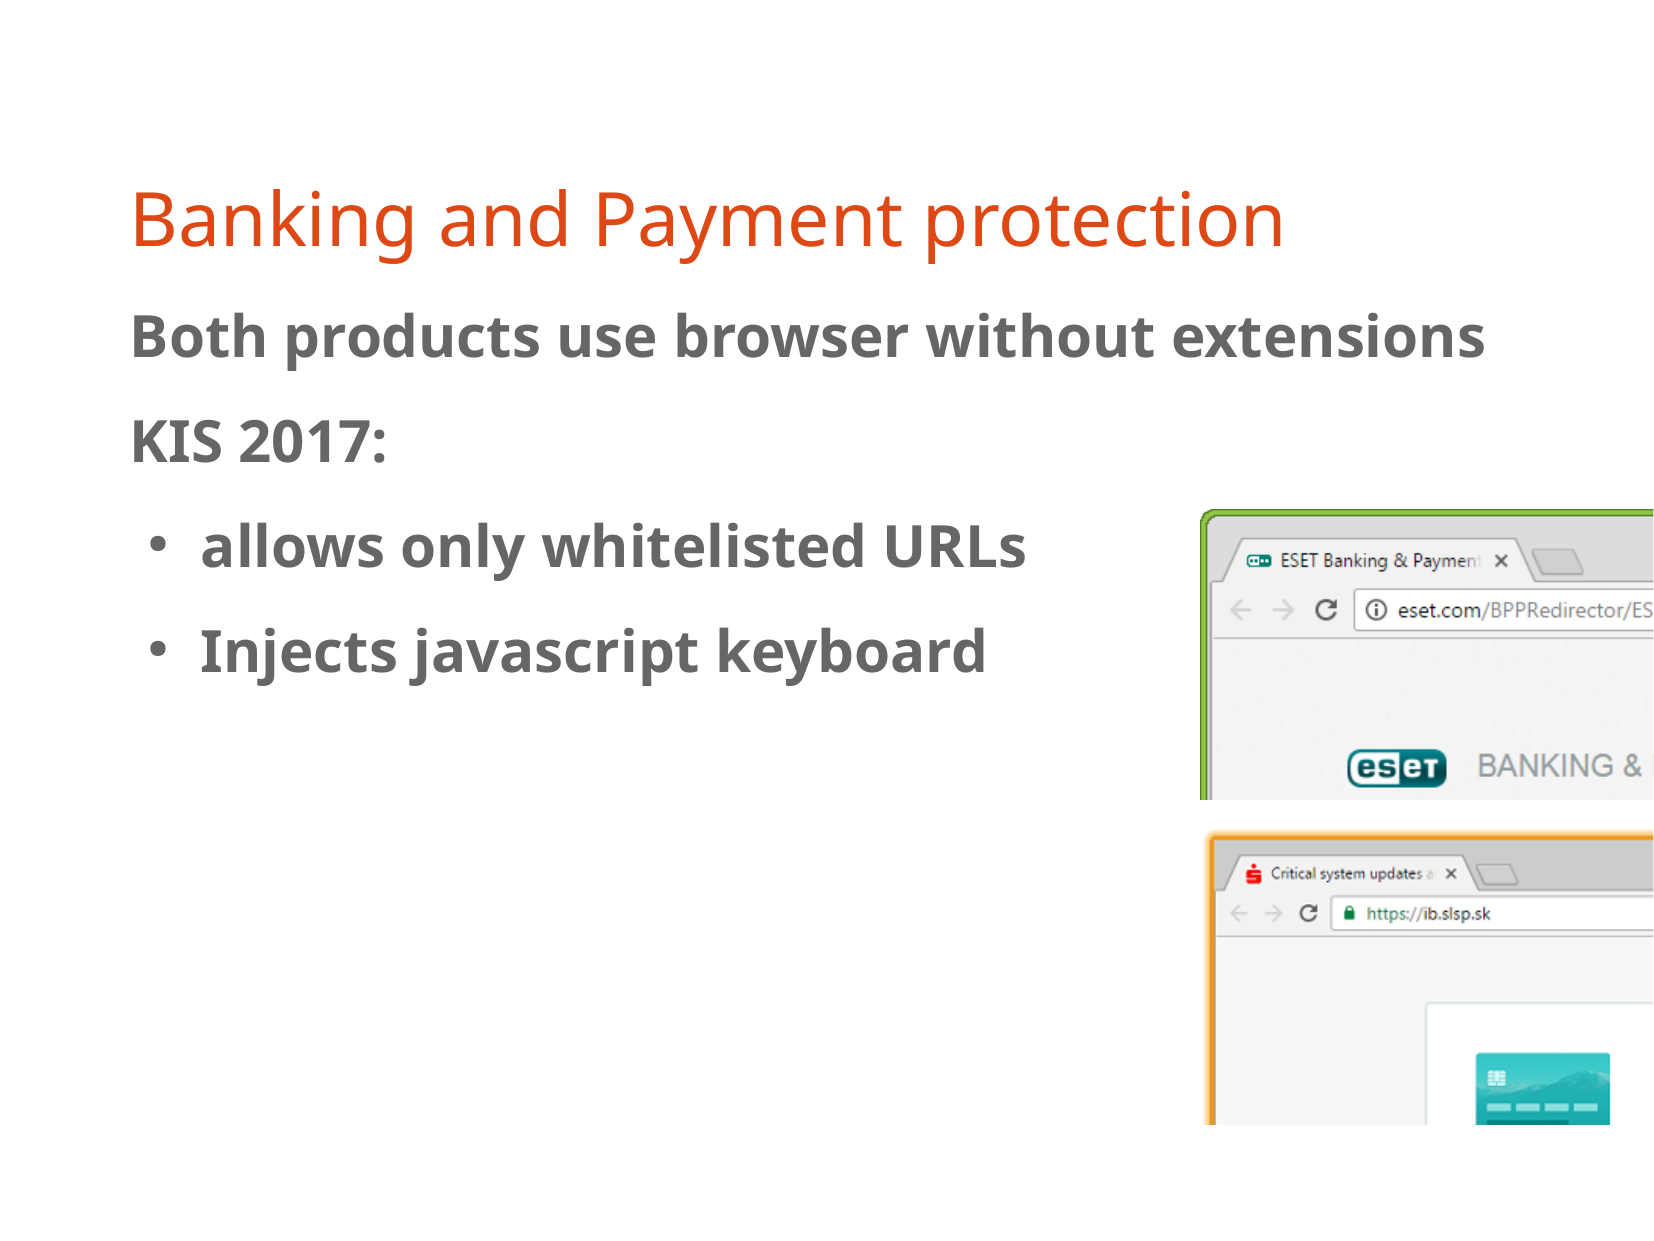

# Banking and Payment protection
Both products use browser without extensions
KIS 2017:
allows only whitelisted URLs
Injects javascript keyboard